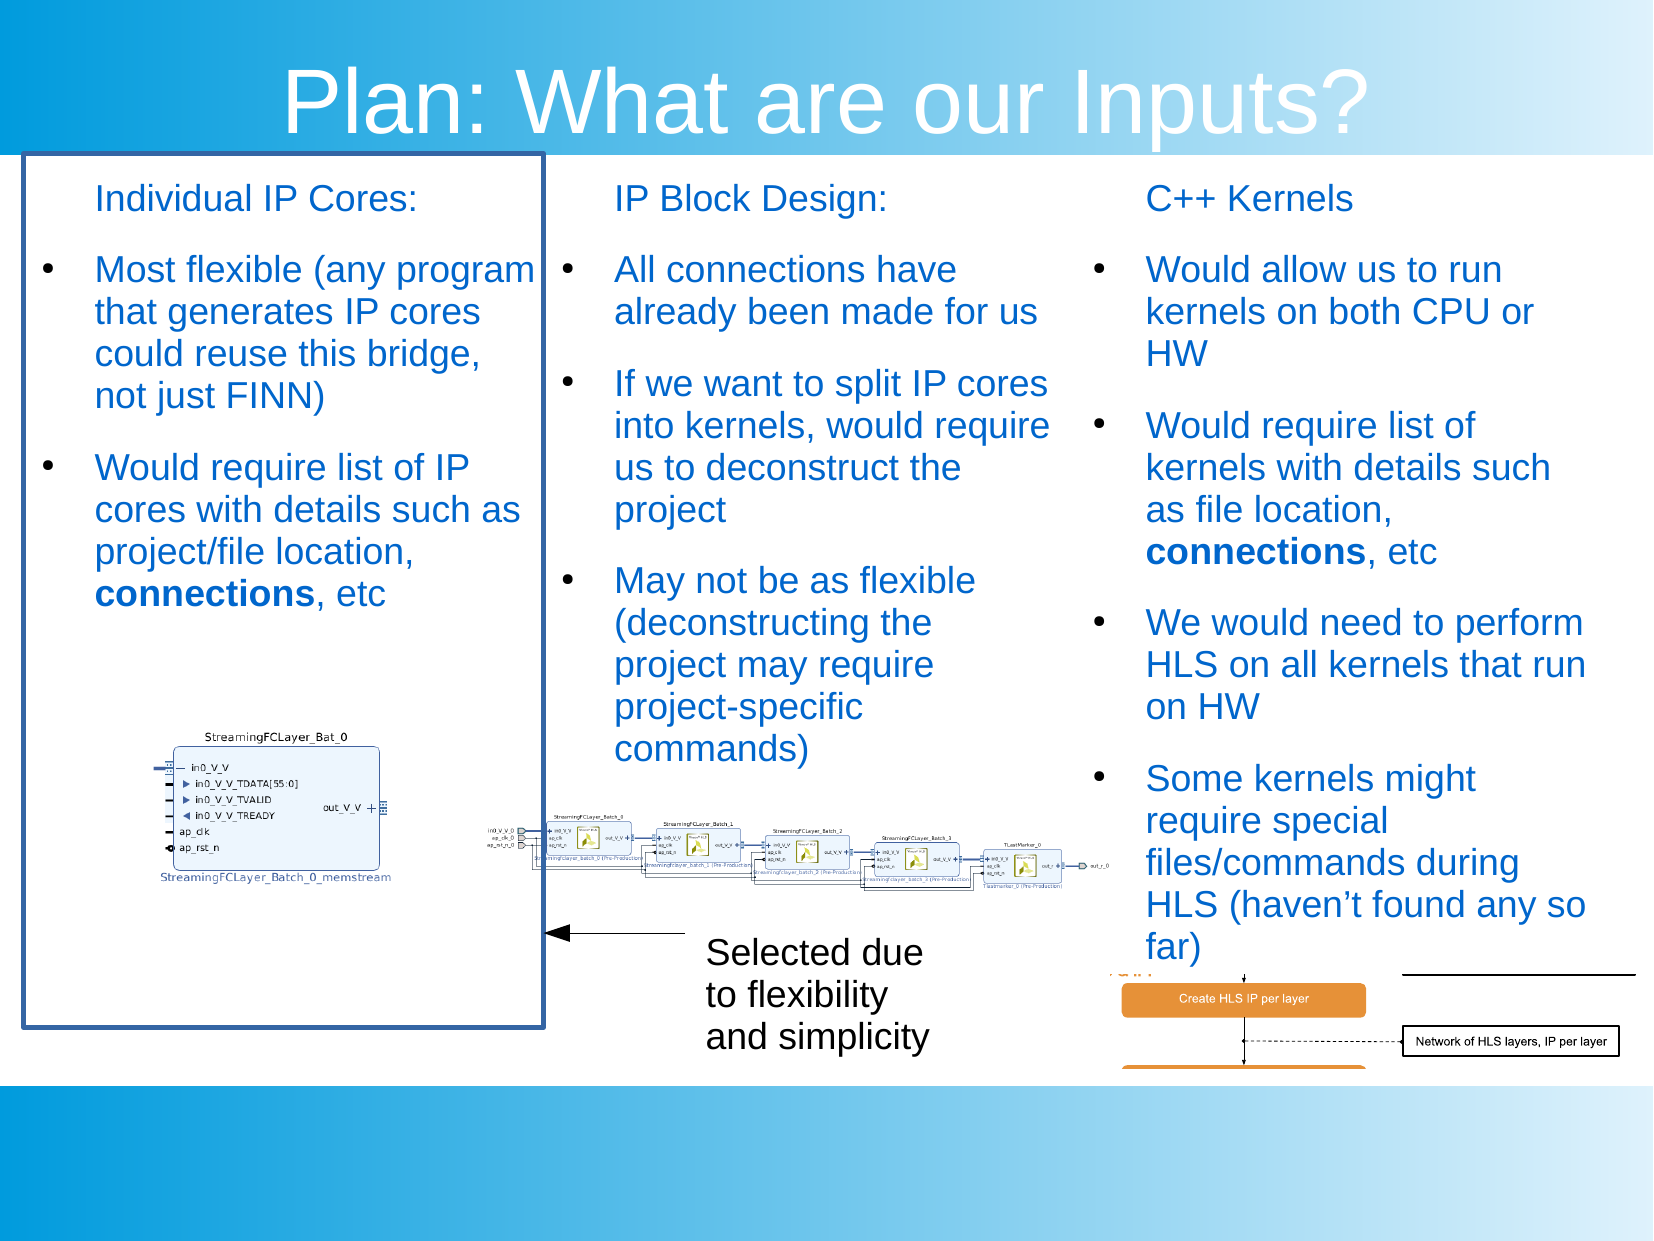

# Plan: What are our Inputs?
Individual IP Cores:
Most flexible (any program that generates IP cores could reuse this bridge, not just FINN)
Would require list of IP cores with details such as project/file location, connections, etc
IP Block Design:
All connections have already been made for us
If we want to split IP cores into kernels, would require us to deconstruct the project
May not be as flexible (deconstructing the project may require project-specific commands)
C++ Kernels
Would allow us to run kernels on both CPU or HW
Would require list of kernels with details such as file location, connections, etc
We would need to perform HLS on all kernels that run on HW
Some kernels might require special files/commands during HLS (haven’t found any so far)
Selected due to flexibility and simplicity